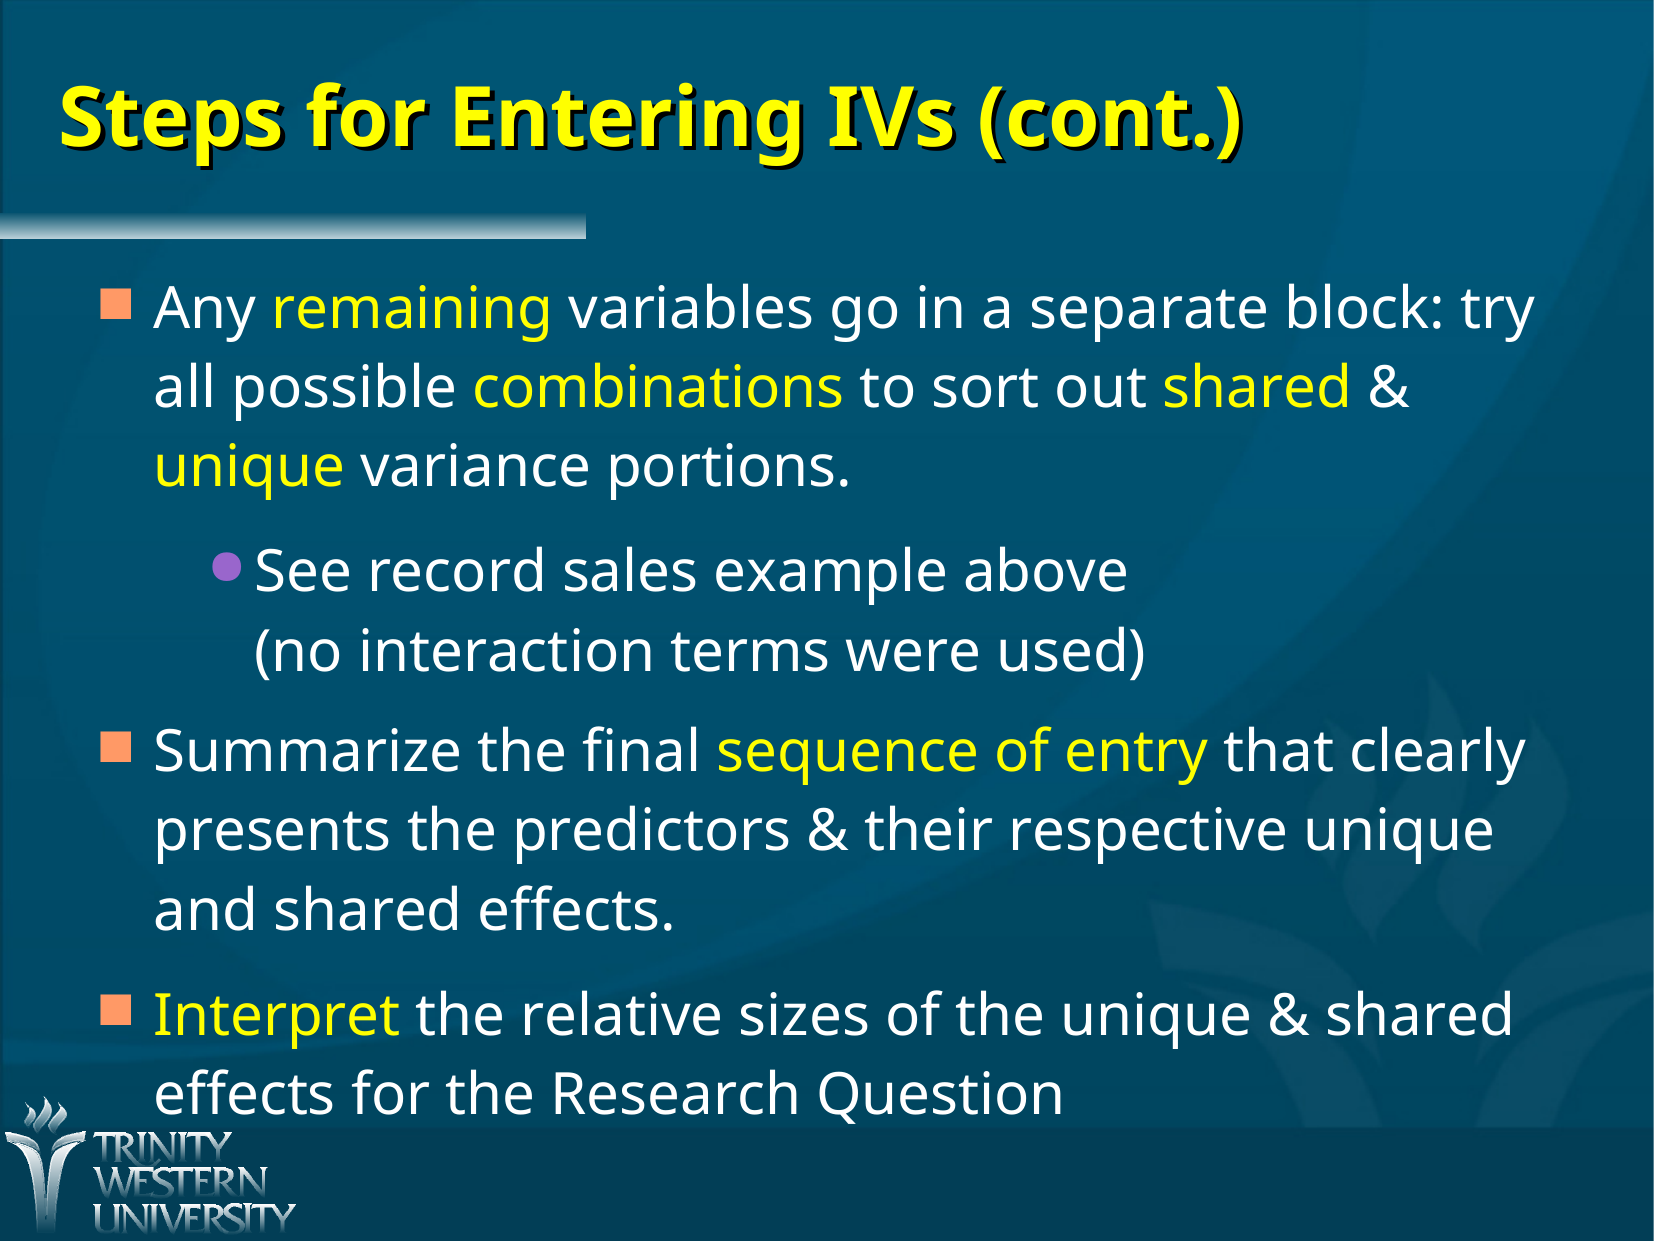

# Steps for Entering IVs (cont.)
Any remaining variables go in a separate block: try all possible combinations to sort out shared & unique variance portions.
See record sales example above
(no interaction terms were used)
Summarize the final sequence of entry that clearly presents the predictors & their respective unique and shared effects.
Interpret the relative sizes of the unique & shared effects for the Research Question